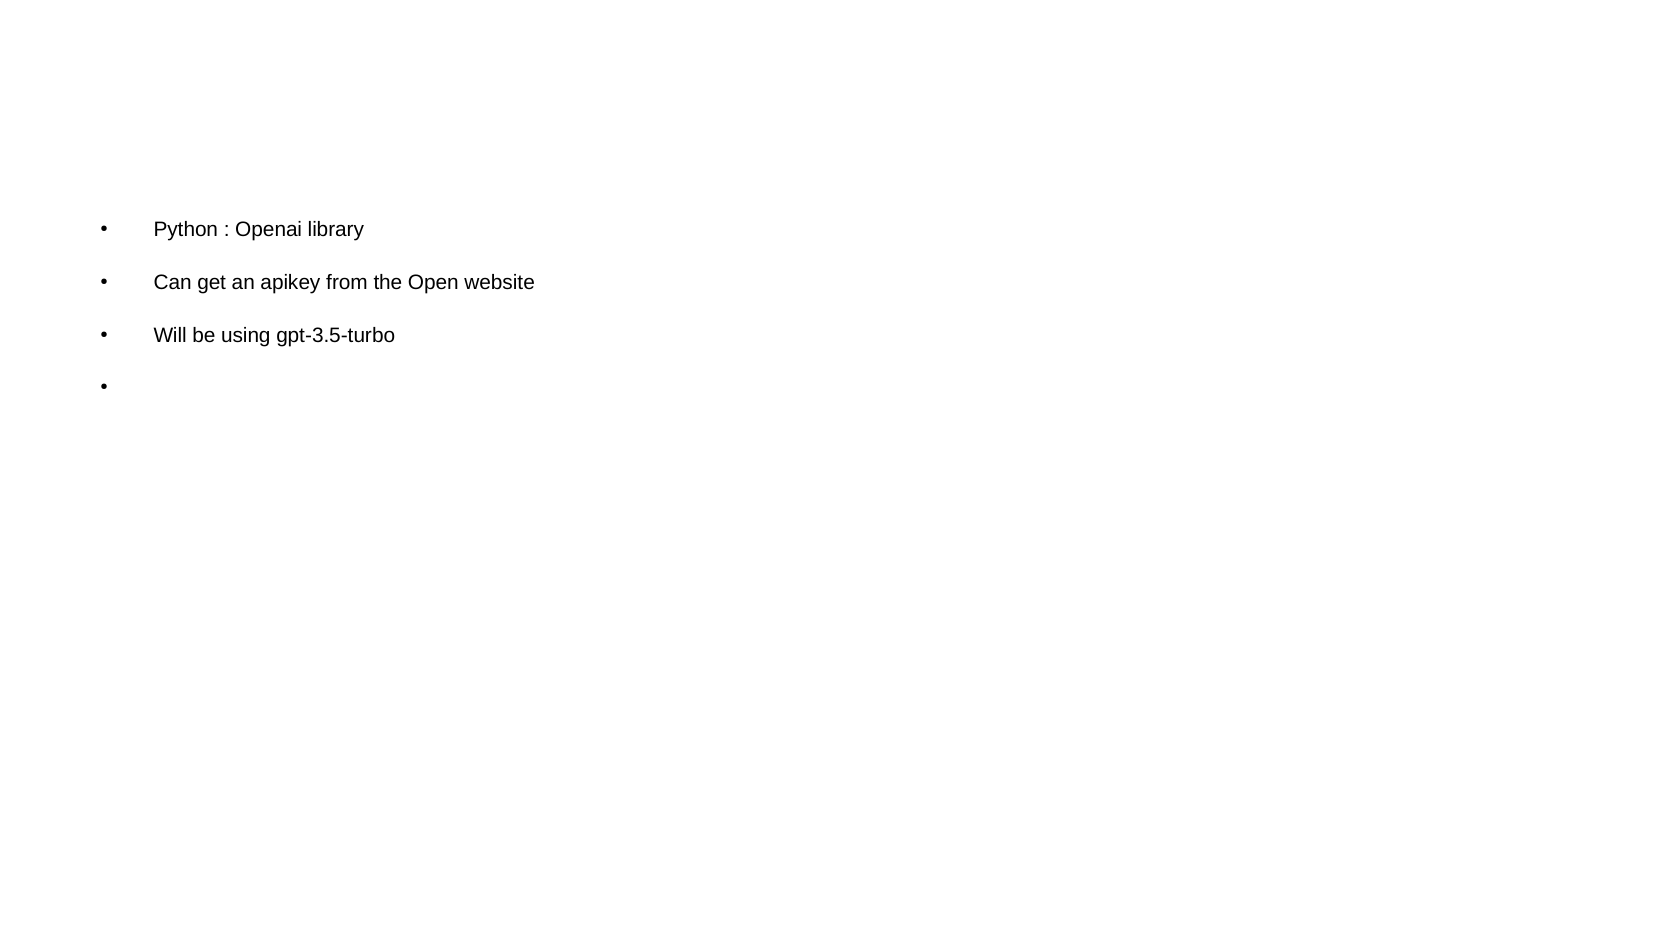

#
Python : Openai library
Can get an apikey from the Open website
Will be using gpt-3.5-turbo